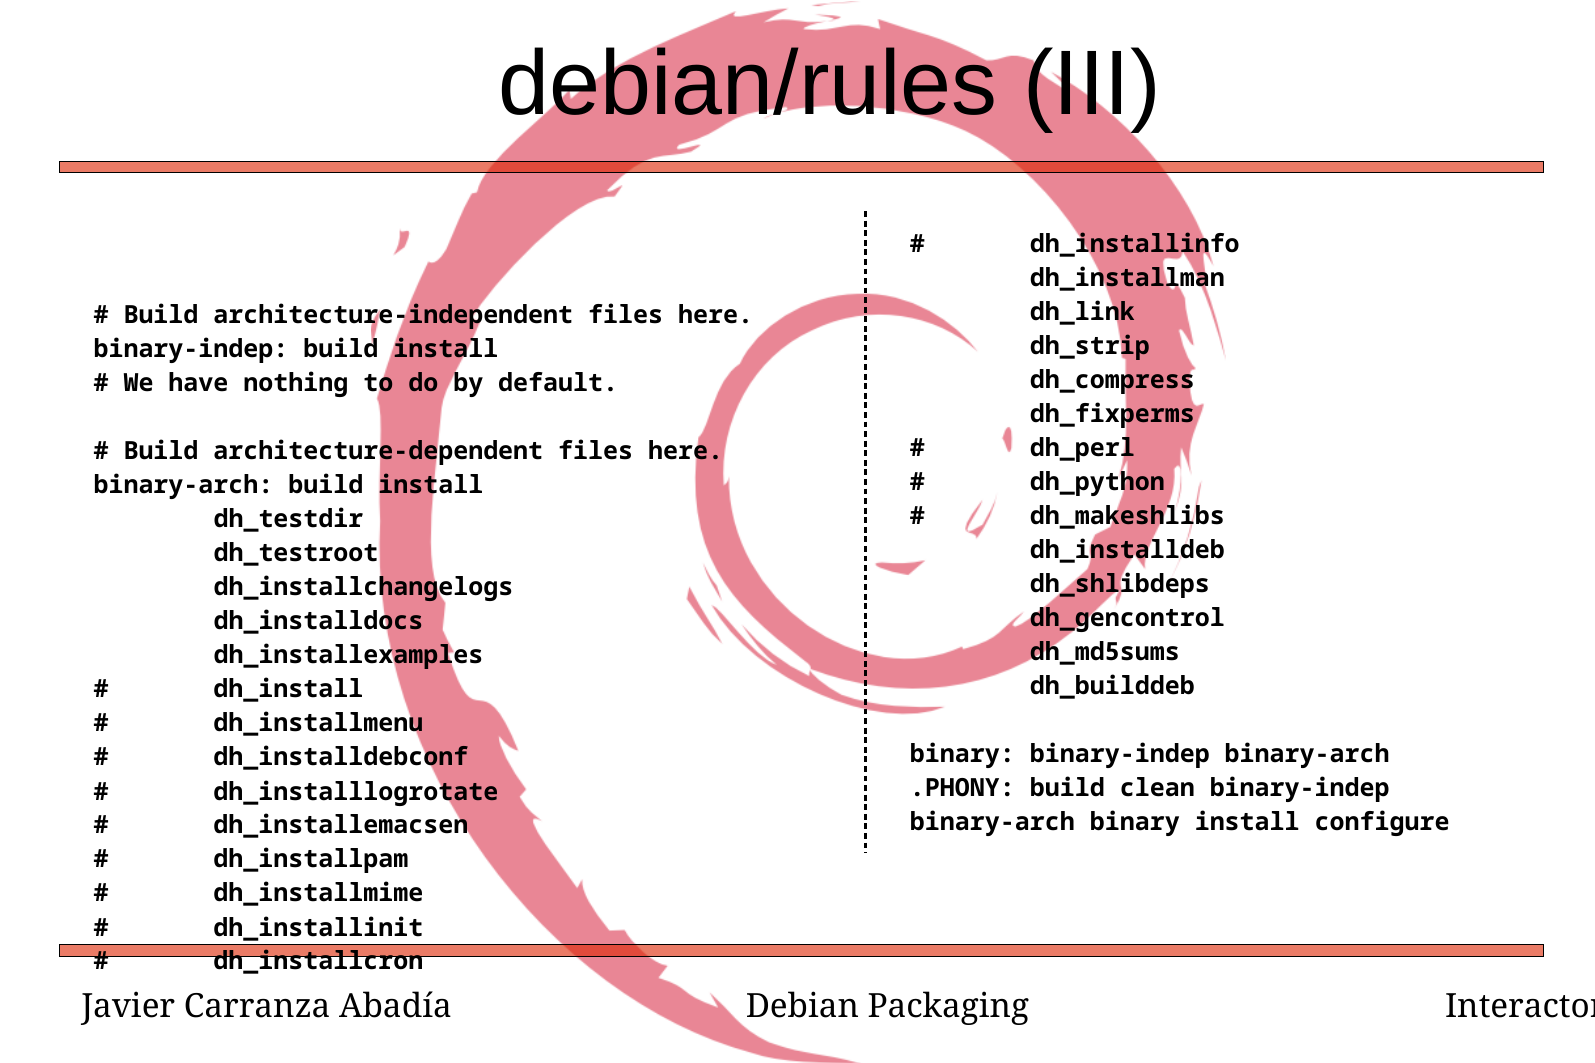

# debian/rules (III)
# dh_installinfo
 dh_installman
 dh_link
 dh_strip
 dh_compress
 dh_fixperms
# dh_perl
# dh_python
# dh_makeshlibs
 dh_installdeb
 dh_shlibdeps
 dh_gencontrol
 dh_md5sums
 dh_builddeb
binary: binary-indep binary-arch
.PHONY: build clean binary-indep binary-arch binary install configure
# Build architecture-independent files here.
binary-indep: build install
# We have nothing to do by default.
# Build architecture-dependent files here.
binary-arch: build install
 dh_testdir
 dh_testroot
 dh_installchangelogs
 dh_installdocs
 dh_installexamples
# dh_install
# dh_installmenu
# dh_installdebconf
# dh_installlogrotate
# dh_installemacsen
# dh_installpam
# dh_installmime
# dh_installinit
# dh_installcron
Javier Carranza Abadía				Debian Packaging 						 Interactors